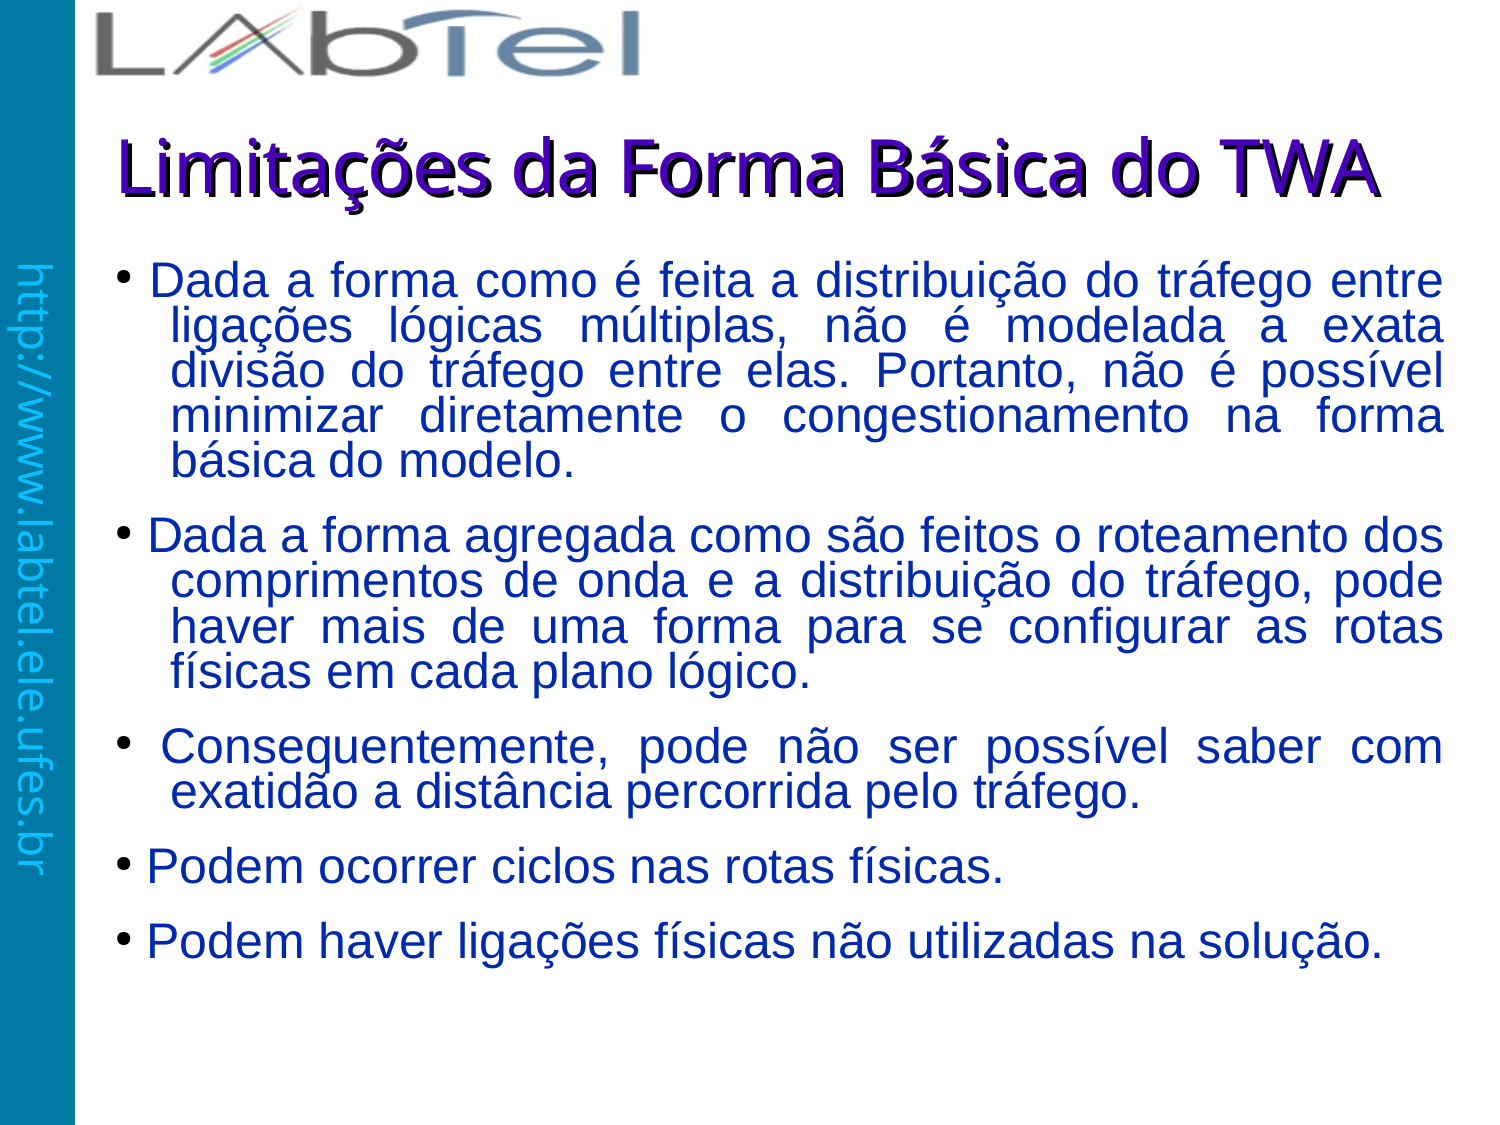

# Limitações da Forma Básica do TWA
 Dada a forma como é feita a distribuição do tráfego entre ligações lógicas múltiplas, não é modelada a exata divisão do tráfego entre elas. Portanto, não é possível minimizar diretamente o congestionamento na forma básica do modelo.
 Dada a forma agregada como são feitos o roteamento dos comprimentos de onda e a distribuição do tráfego, pode haver mais de uma forma para se configurar as rotas físicas em cada plano lógico.
 Consequentemente, pode não ser possível saber com exatidão a distância percorrida pelo tráfego.
 Podem ocorrer ciclos nas rotas físicas.
 Podem haver ligações físicas não utilizadas na solução.